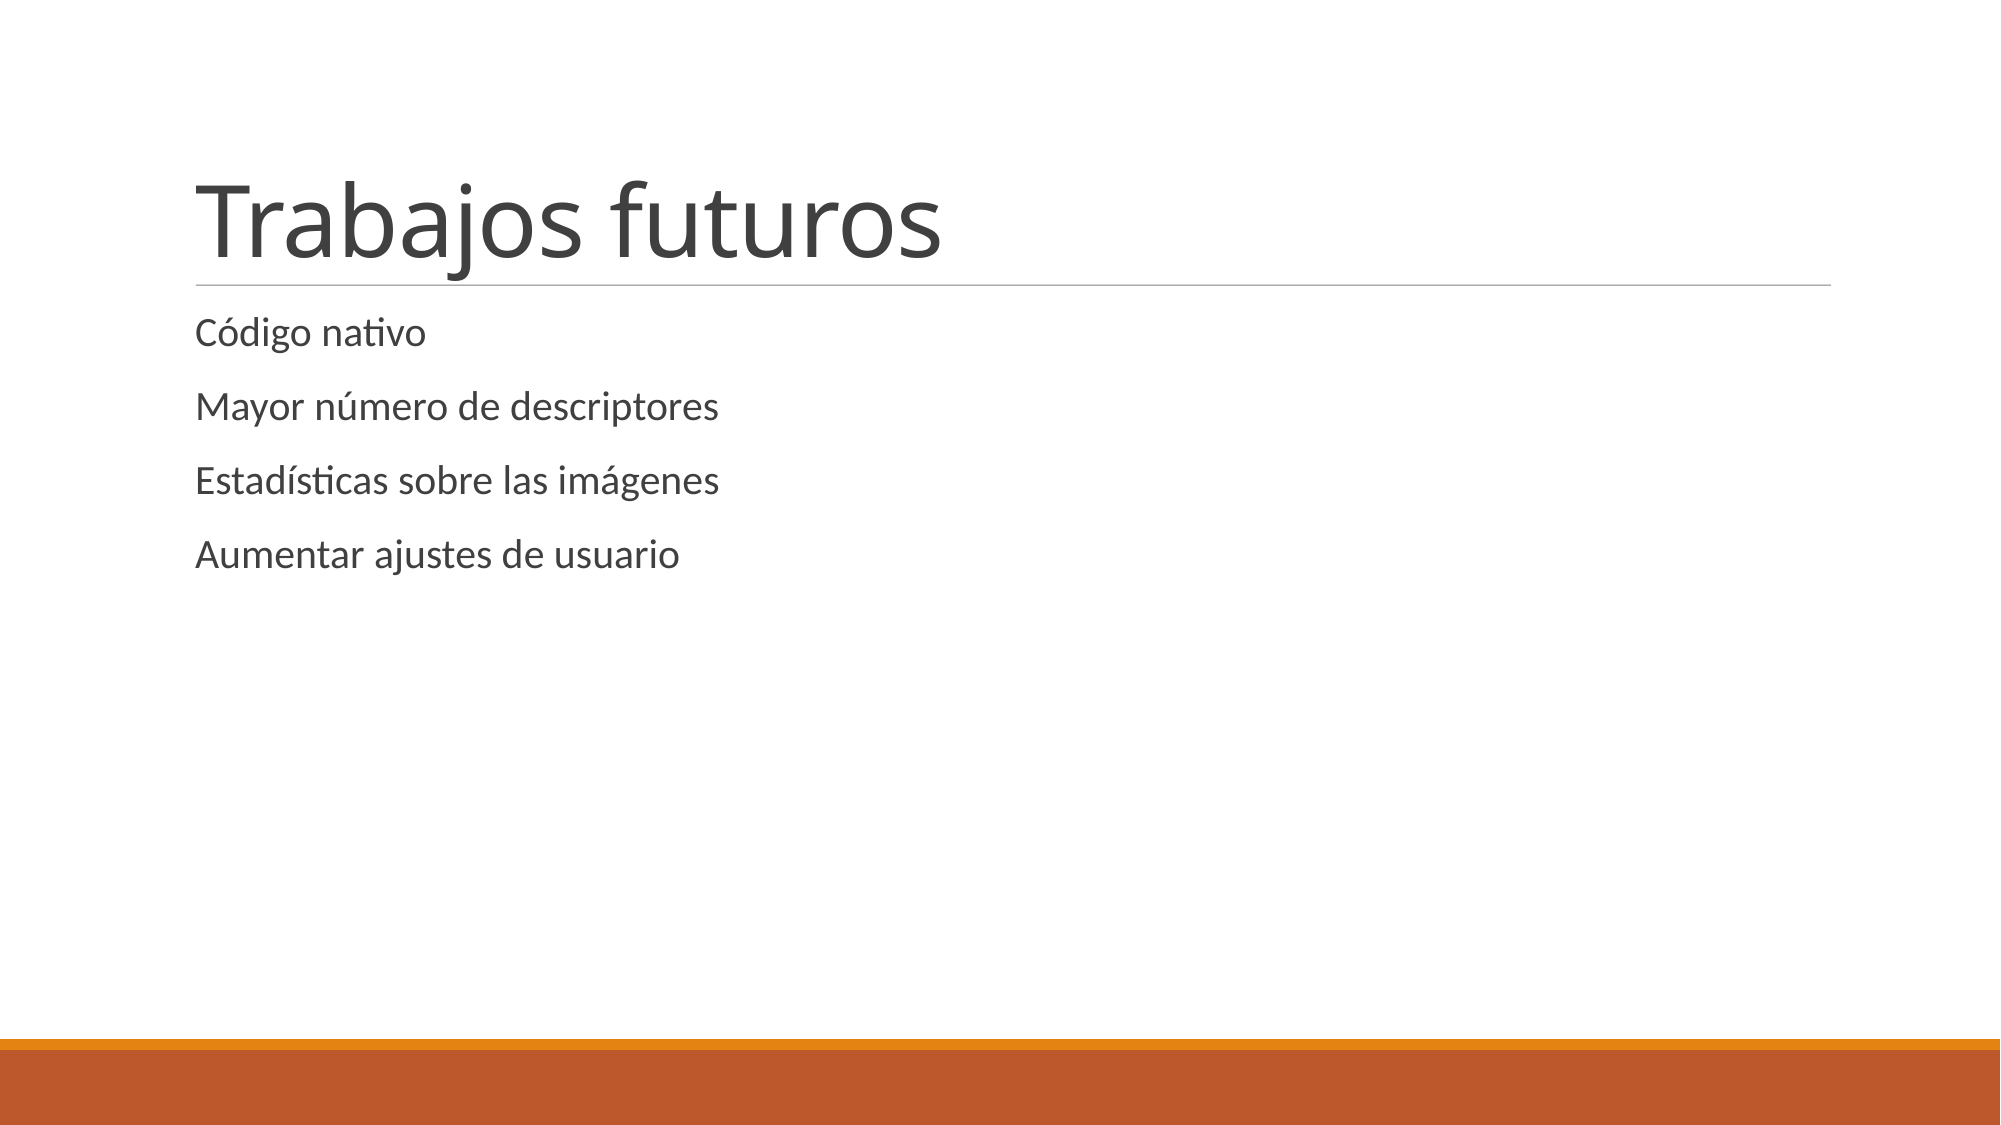

# Trabajos futuros
Código nativo
Mayor número de descriptores
Estadísticas sobre las imágenes
Aumentar ajustes de usuario